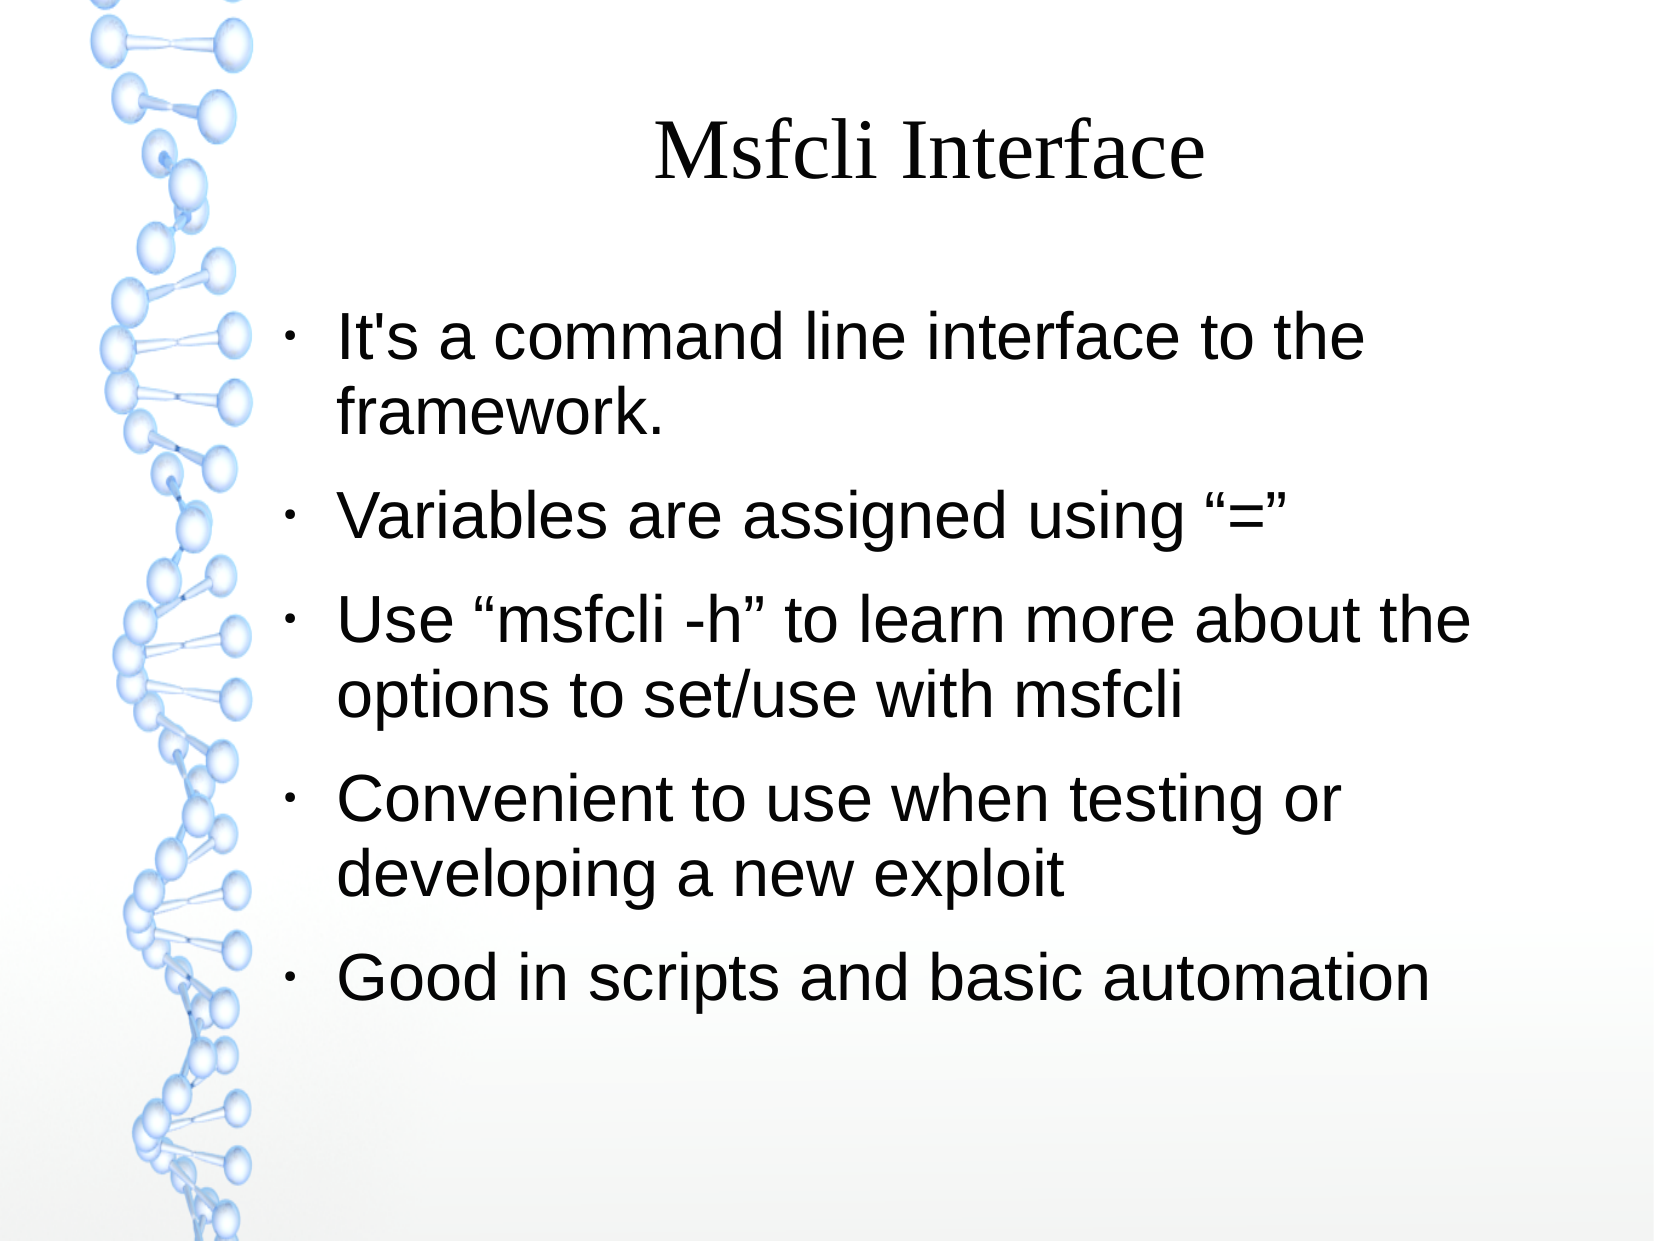

# Msfcli Interface
It's a command line interface to the framework.
Variables are assigned using “=”
Use “msfcli -h” to learn more about the options to set/use with msfcli
Convenient to use when testing or developing a new exploit
Good in scripts and basic automation